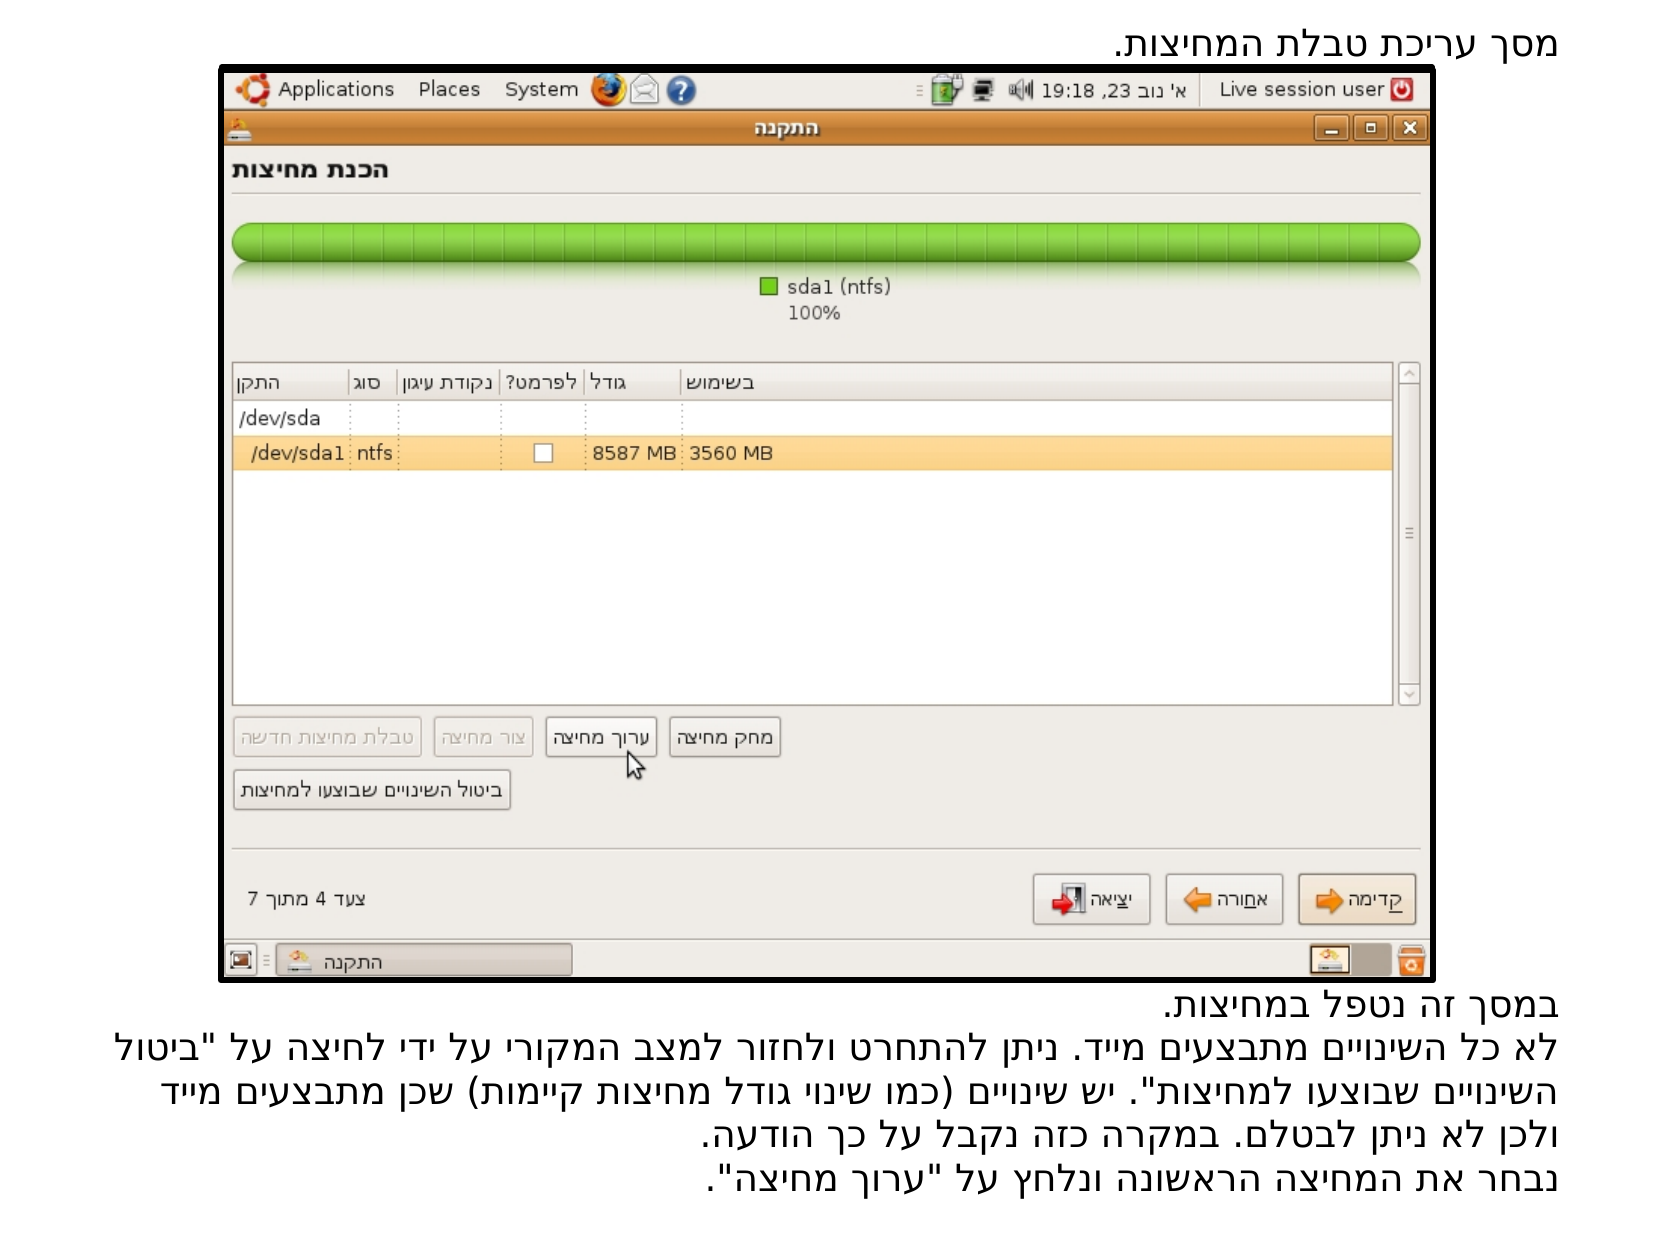

מסך עריכת טבלת המחיצות.
במסך זה נטפל במחיצות.
לא כל השינויים מתבצעים מייד. ניתן להתחרט ולחזור למצב המקורי על ידי לחיצה על "ביטול השינויים שבוצעו למחיצות". יש שינויים (כמו שינוי גודל מחיצות קיימות) שכן מתבצעים מייד ולכן לא ניתן לבטלם. במקרה כזה נקבל על כך הודעה.
נבחר את המחיצה הראשונה ונלחץ על "ערוך מחיצה".